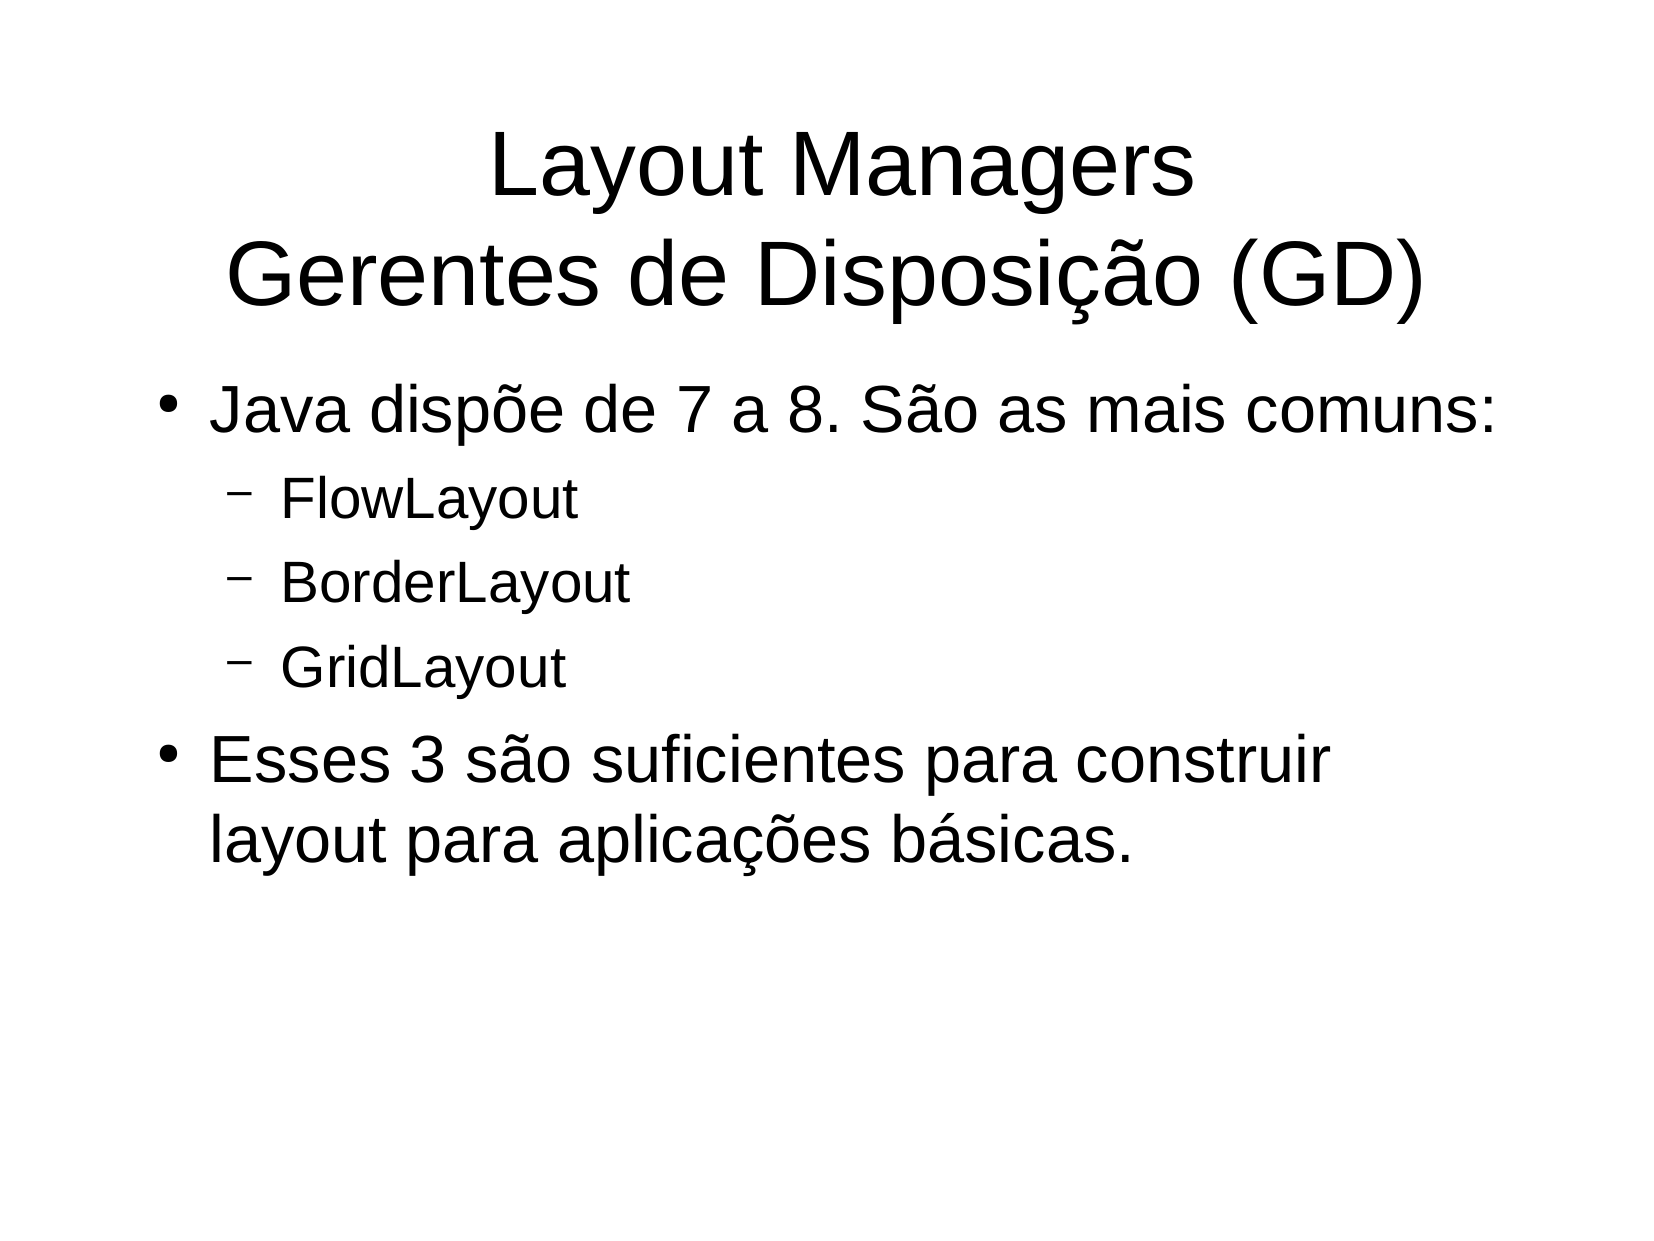

# Layout Managers Gerentes de Disposição (GD)
Java dispõe de 7 a 8. São as mais comuns:
FlowLayout
BorderLayout
GridLayout
Esses 3 são suficientes para construir layout para aplicações básicas.